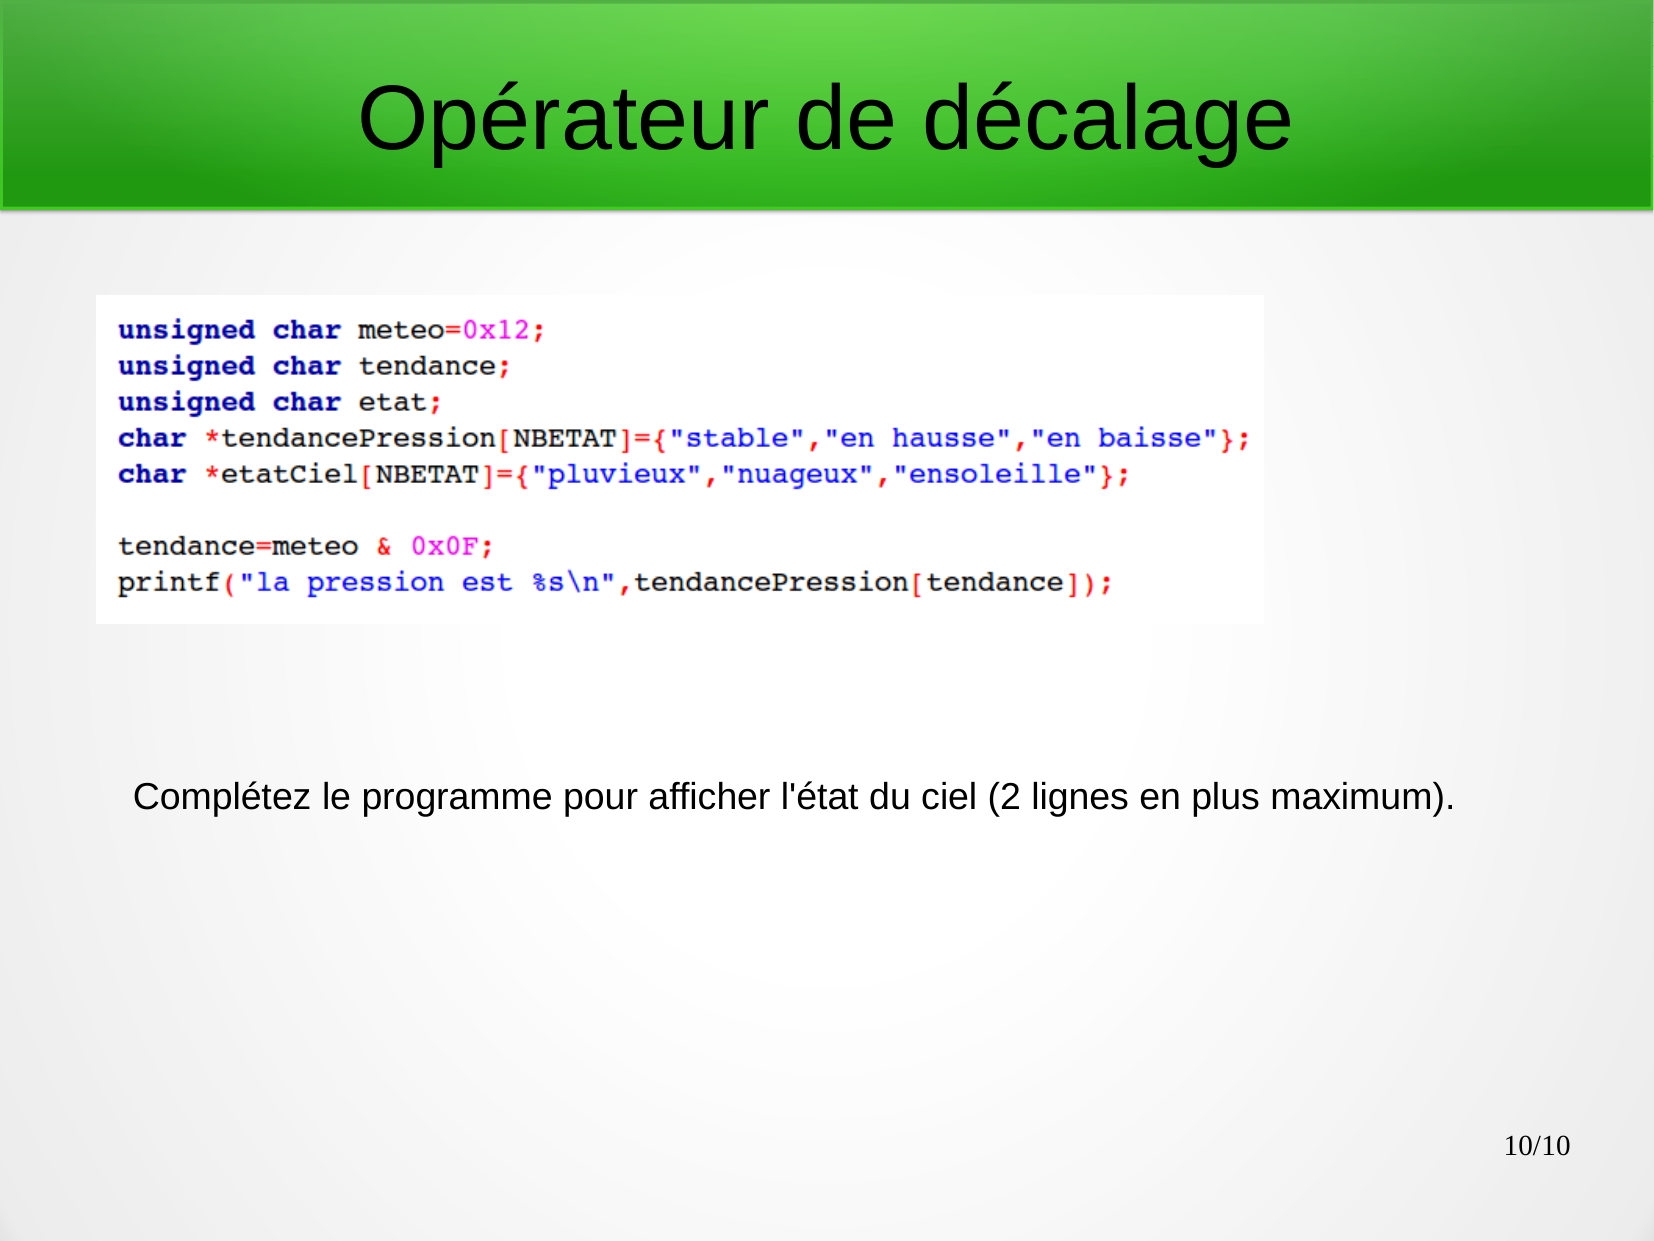

# Opérateur de décalage
Complétez le programme pour afficher l'état du ciel (2 lignes en plus maximum).
10